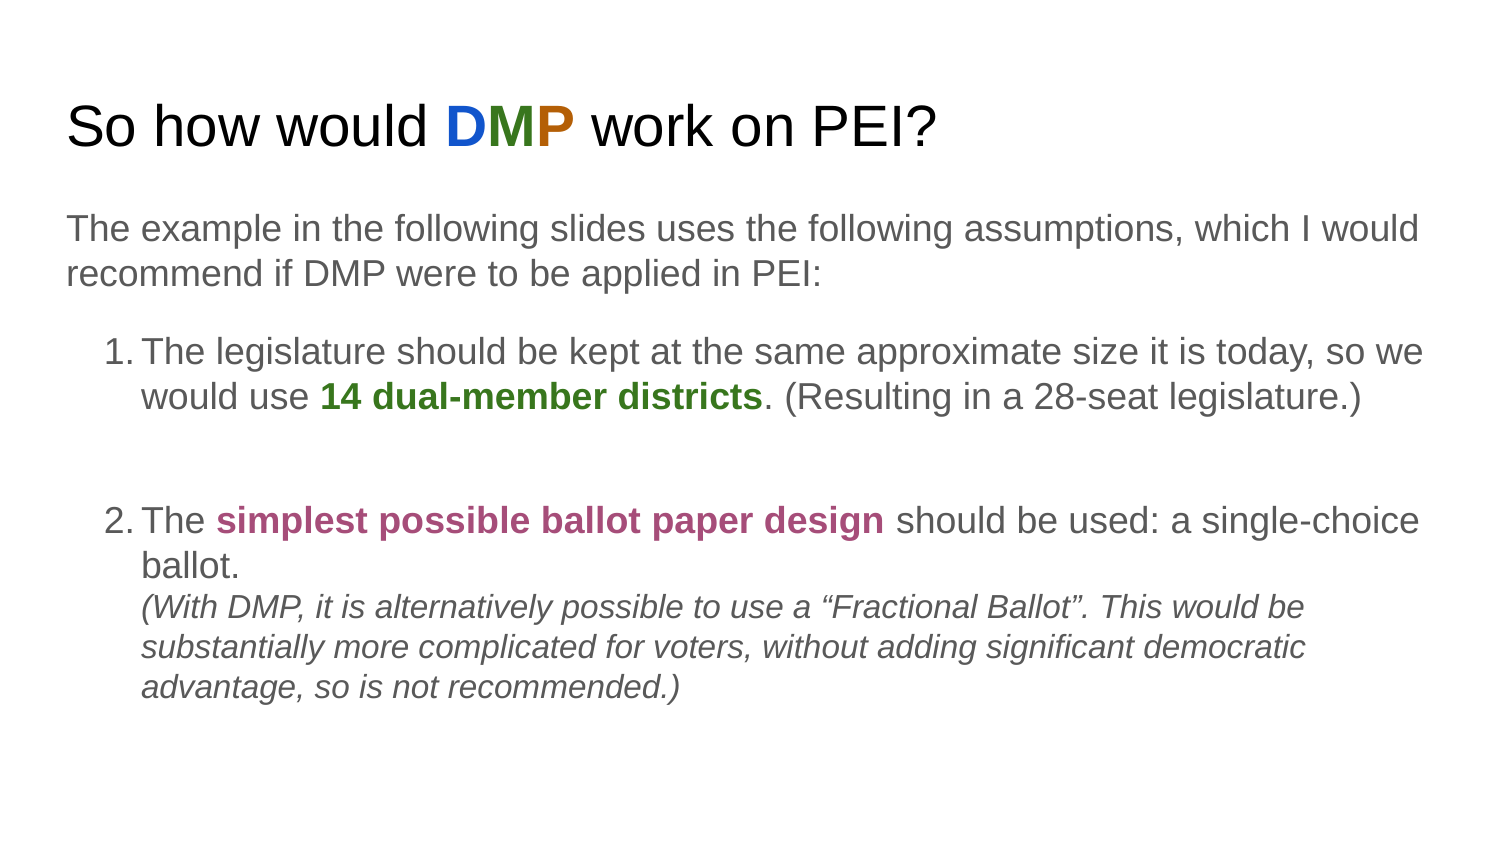

# So how would DMP work on PEI?
The example in the following slides uses the following assumptions, which I would recommend if DMP were to be applied in PEI:
The legislature should be kept at the same approximate size it is today, so we would use 14 dual-member districts. (Resulting in a 28-seat legislature.)
The simplest possible ballot paper design should be used: a single-choice ballot.
(With DMP, it is alternatively possible to use a “Fractional Ballot”. This would be substantially more complicated for voters, without adding significant democratic advantage, so is not recommended.)